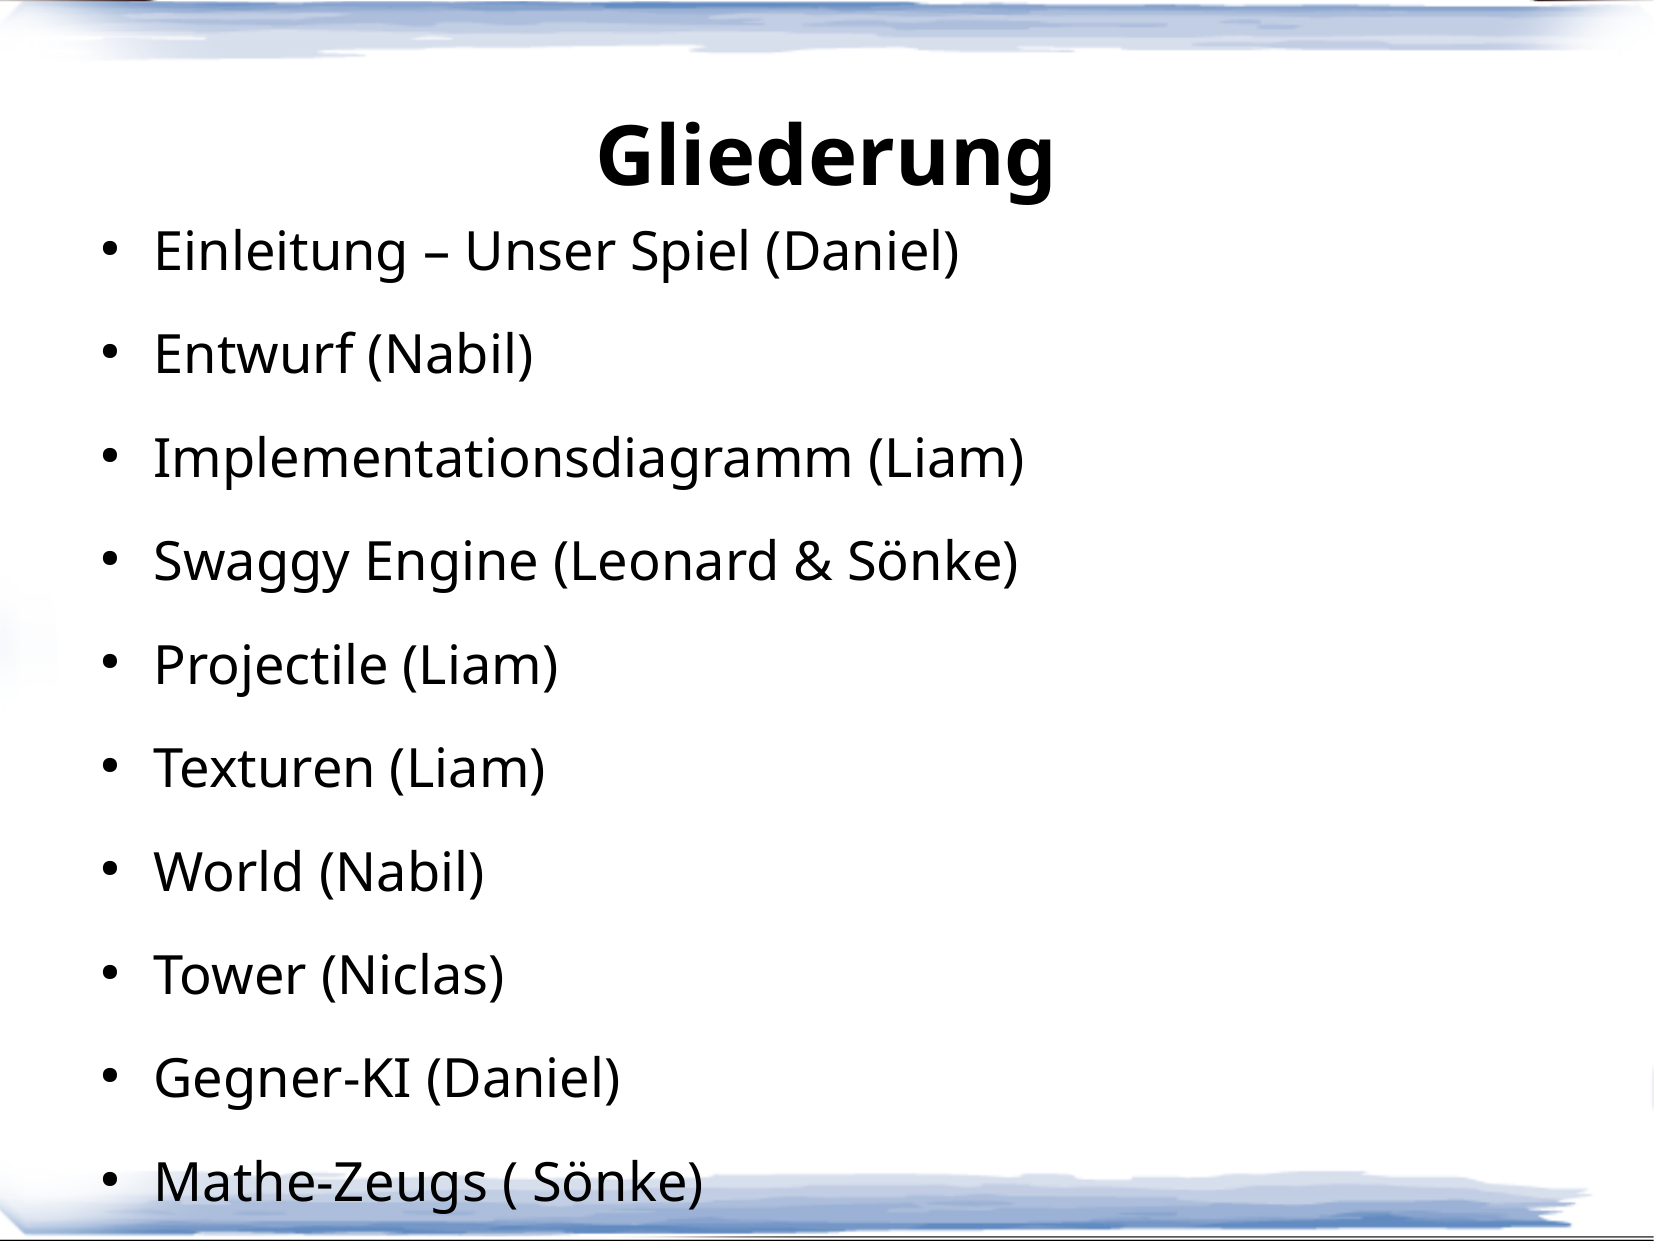

# Gliederung
Einleitung – Unser Spiel (Daniel)
Entwurf (Nabil)
Implementationsdiagramm (Liam)
Swaggy Engine (Leonard & Sönke)
Projectile (Liam)
Texturen (Liam)
World (Nabil)
Tower (Niclas)
Gegner-KI (Daniel)
Mathe-Zeugs ( Sönke)
Fazit